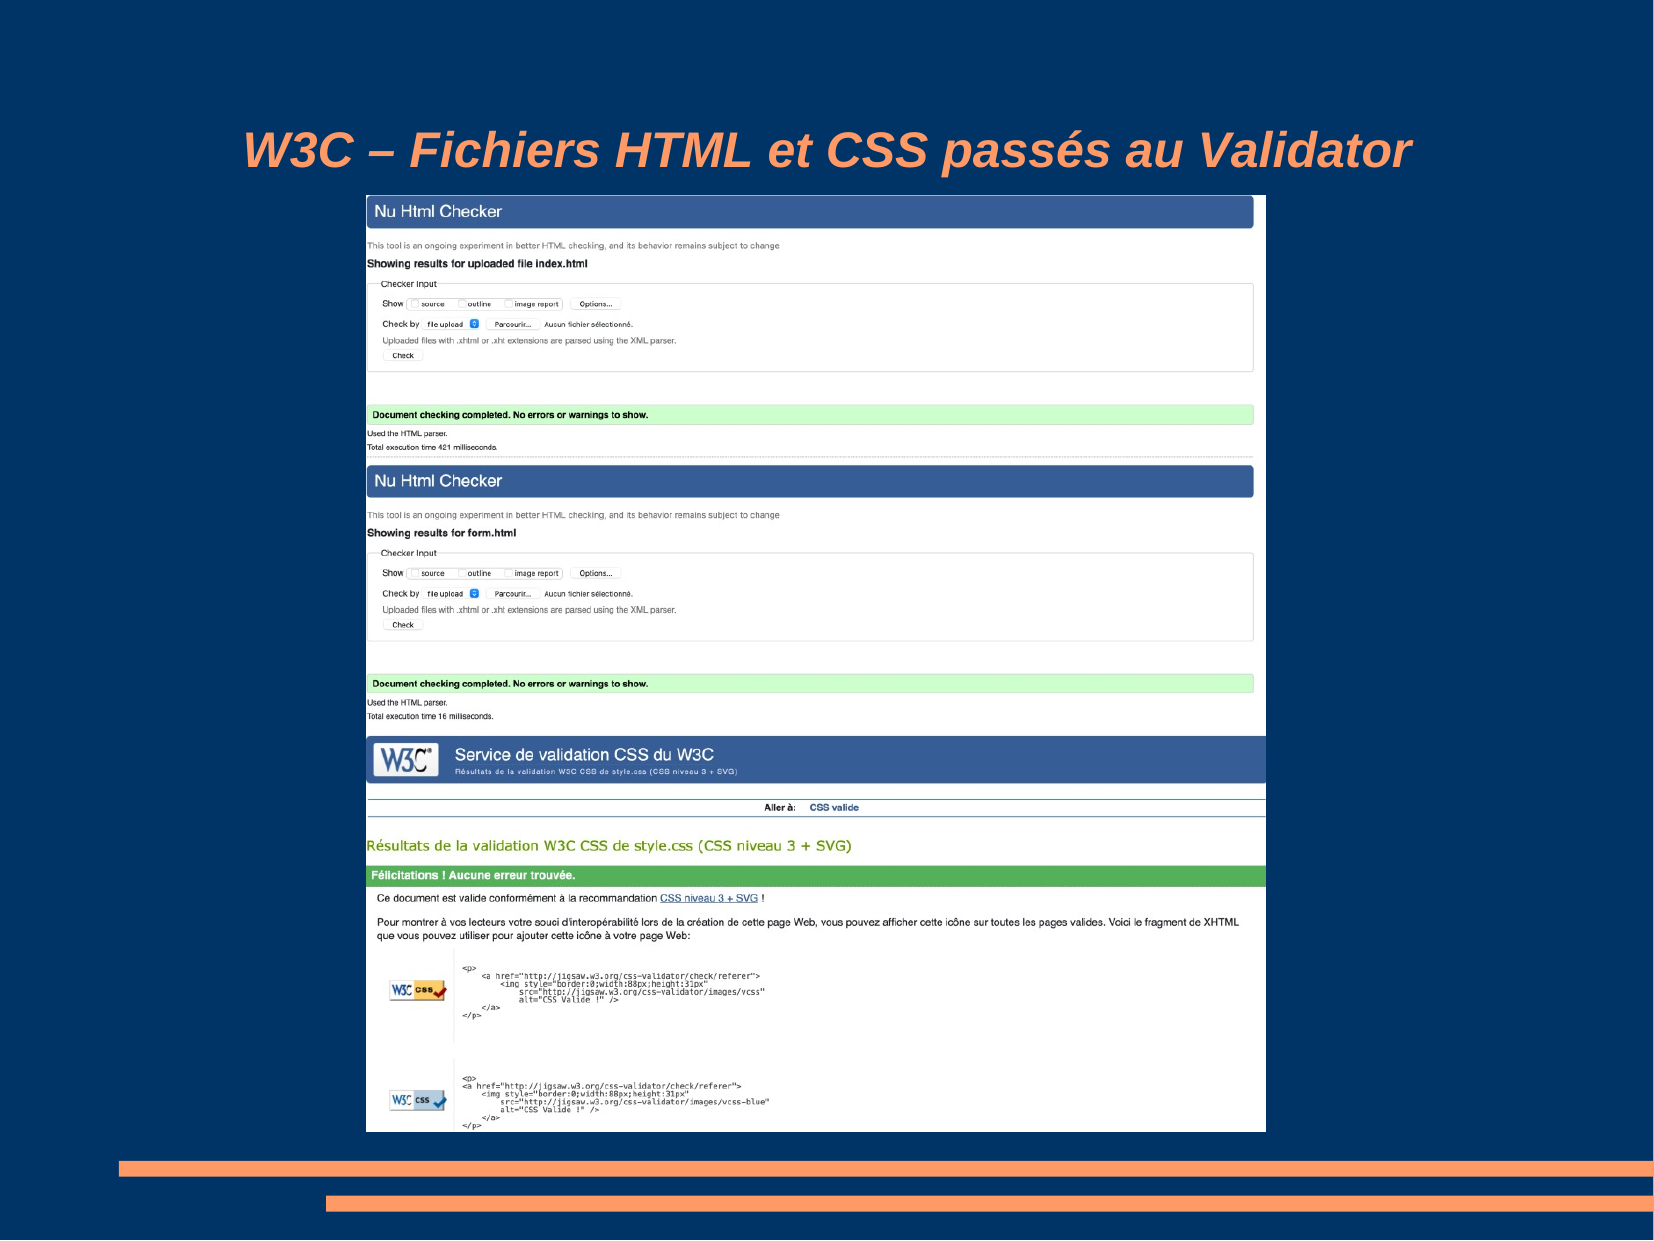

# W3C – Fichiers HTML et CSS passés au Validator